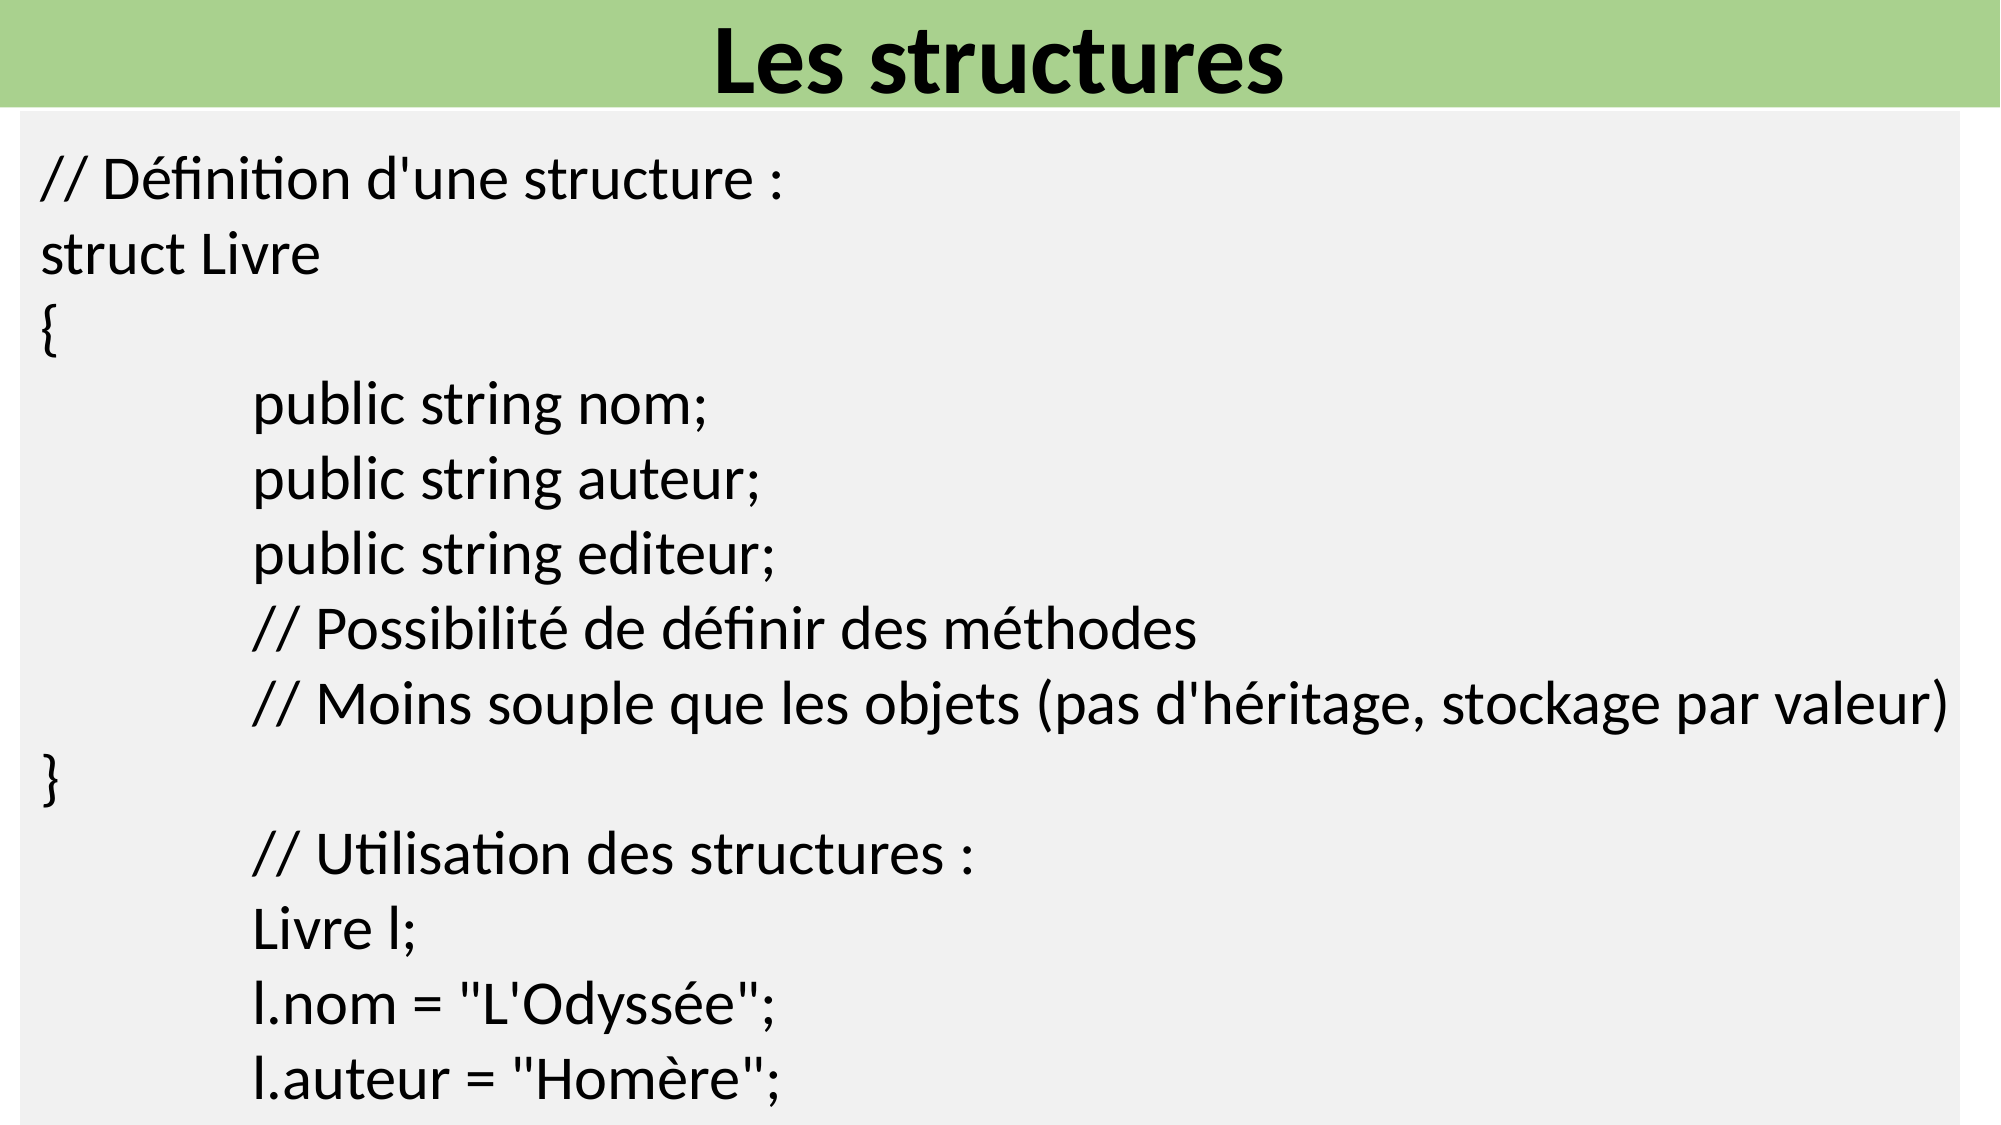

# Les structures
// Définition d'une structure :
struct Livre
{
public string nom;
public string auteur;
public string editeur;
// Possibilité de définir des méthodes
// Moins souple que les objets (pas d'héritage, stockage par valeur)
}
// Utilisation des structures :
Livre l;
l.nom = "L'Odyssée";
l.auteur = "Homère";